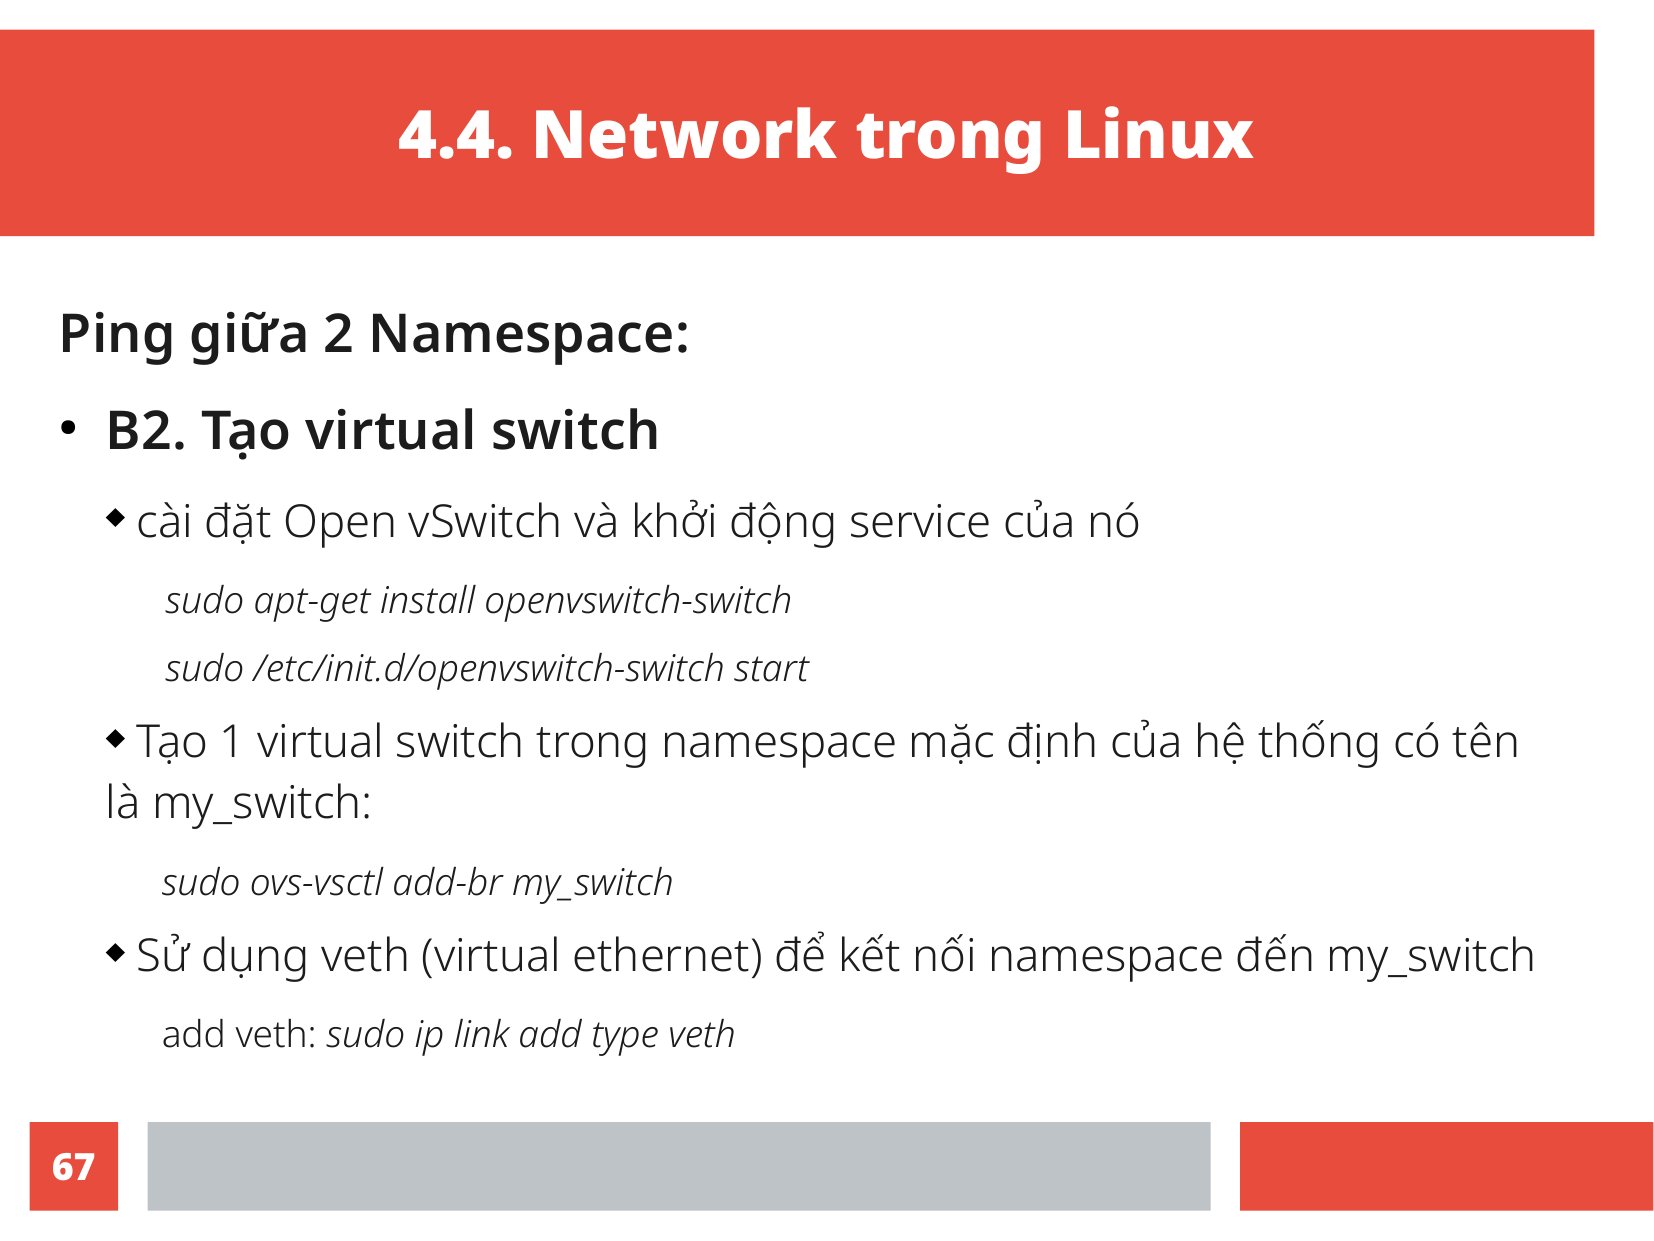

# 4.4. Network trong Linux
Ping giữa 2 Namespace:
 B2. Tạo virtual switch
 cài đặt Open vSwitch và khởi động service của nó
sudo apt-get install openvswitch-switch
sudo /etc/init.d/openvswitch-switch start
 Tạo 1 virtual switch trong namespace mặc định của hệ thống có tên là my_switch:
sudo ovs-vsctl add-br my_switch
 Sử dụng veth (virtual ethernet) để kết nối namespace đến my_switch
add veth: sudo ip link add type veth
67